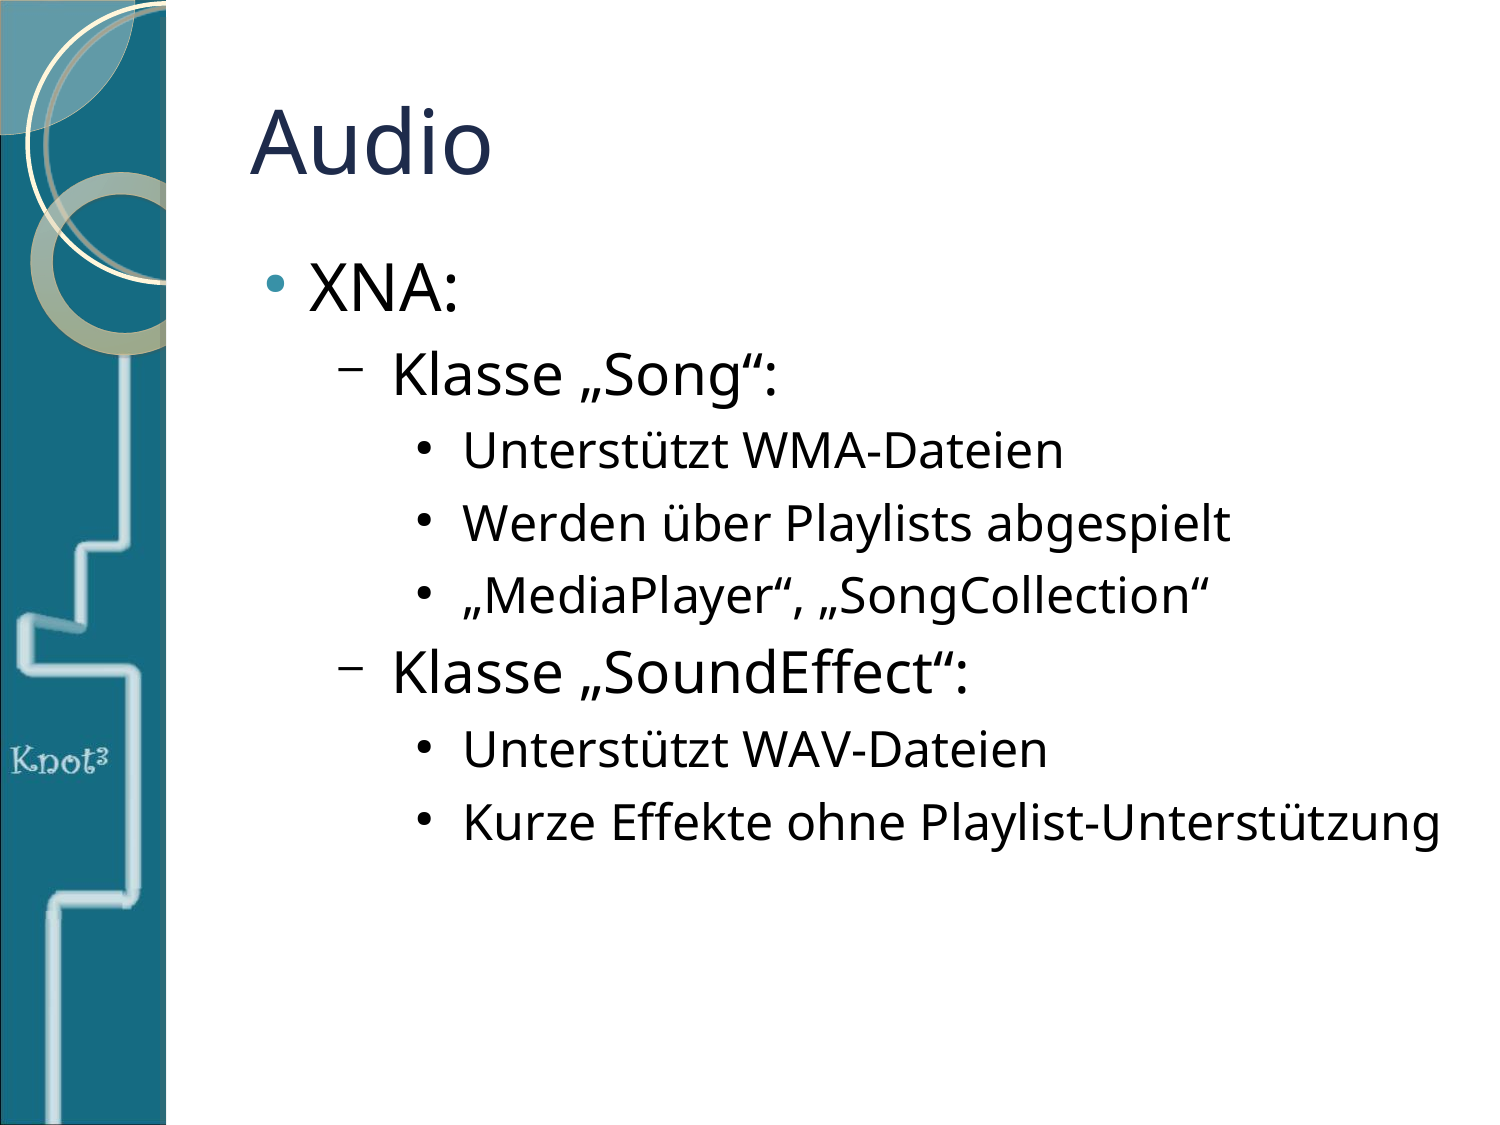

# Audio
XNA:
Klasse „Song“:
Unterstützt WMA-Dateien
Werden über Playlists abgespielt
„MediaPlayer“, „SongCollection“
Klasse „SoundEffect“:
Unterstützt WAV-Dateien
Kurze Effekte ohne Playlist-Unterstützung